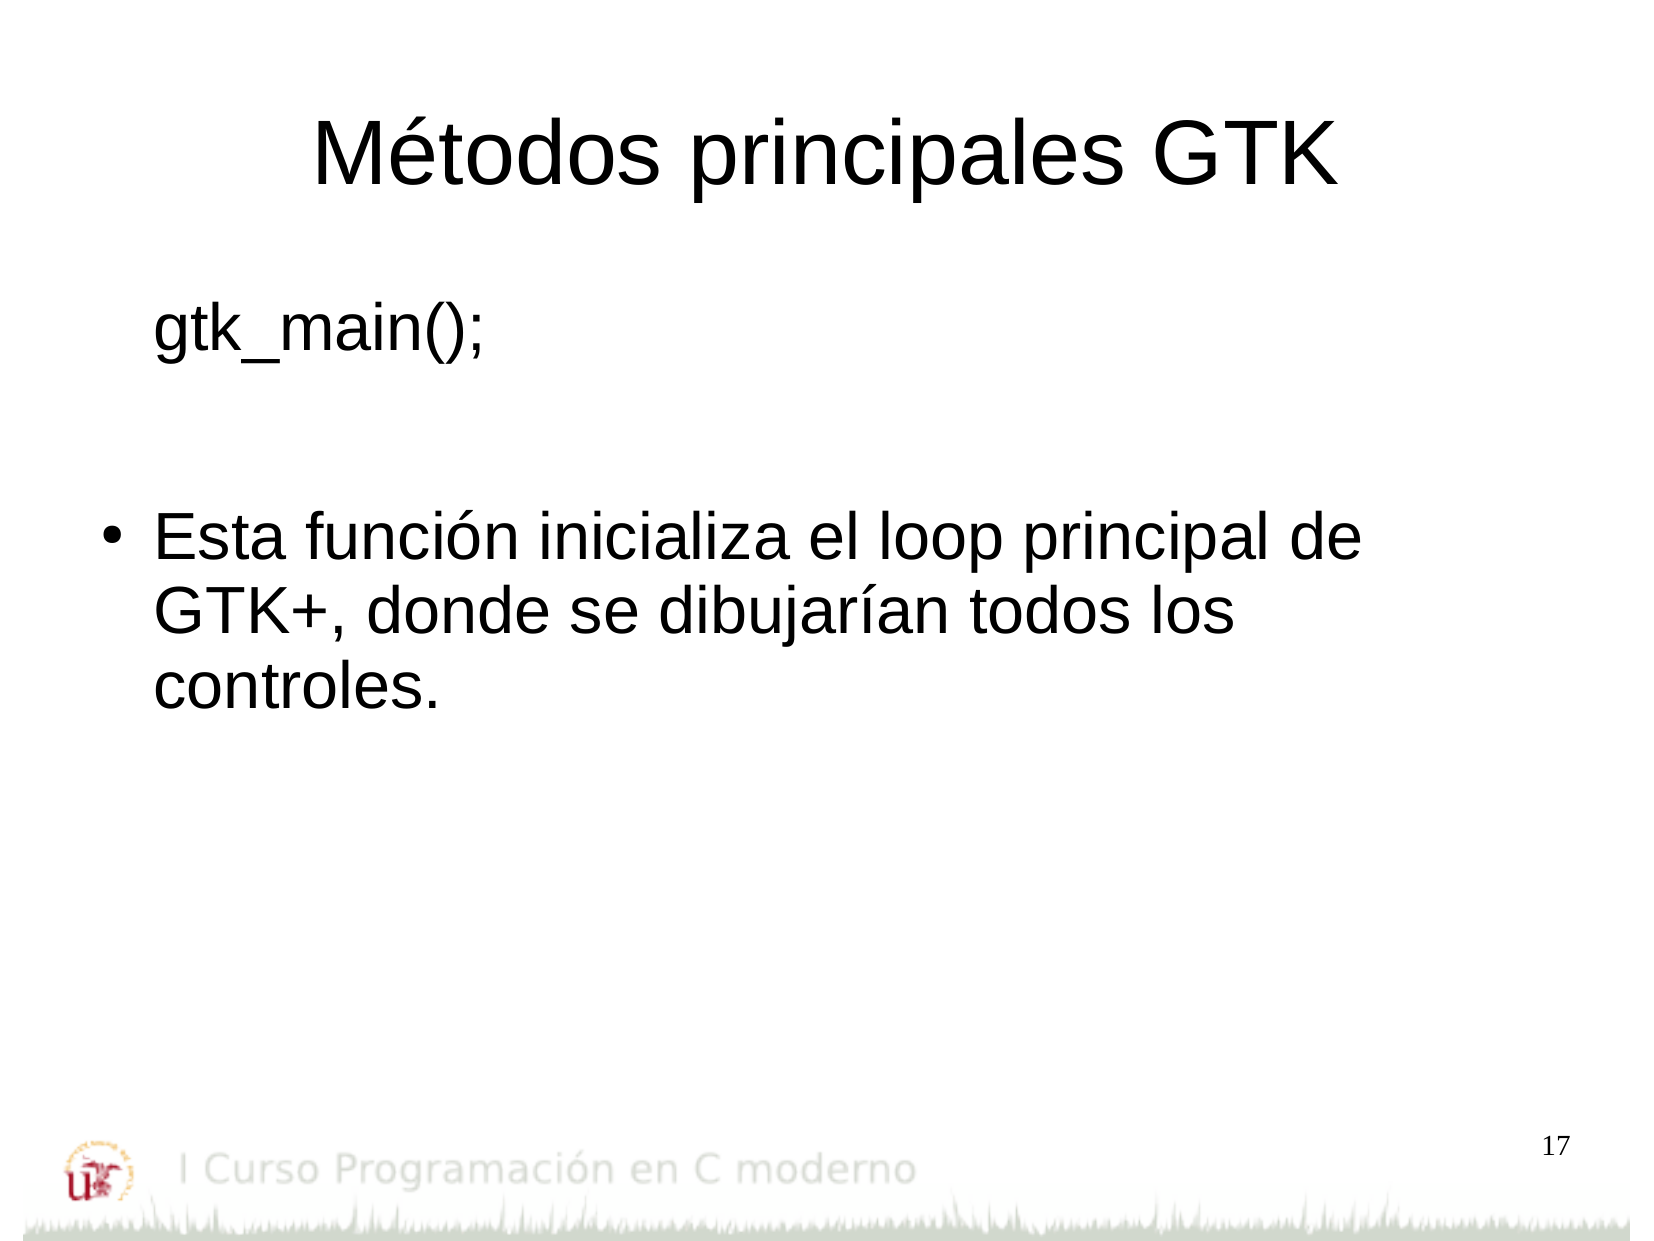

# Métodos principales GTK
gtk_main();
Esta función inicializa el loop principal de GTK+, donde se dibujarían todos los controles.
17